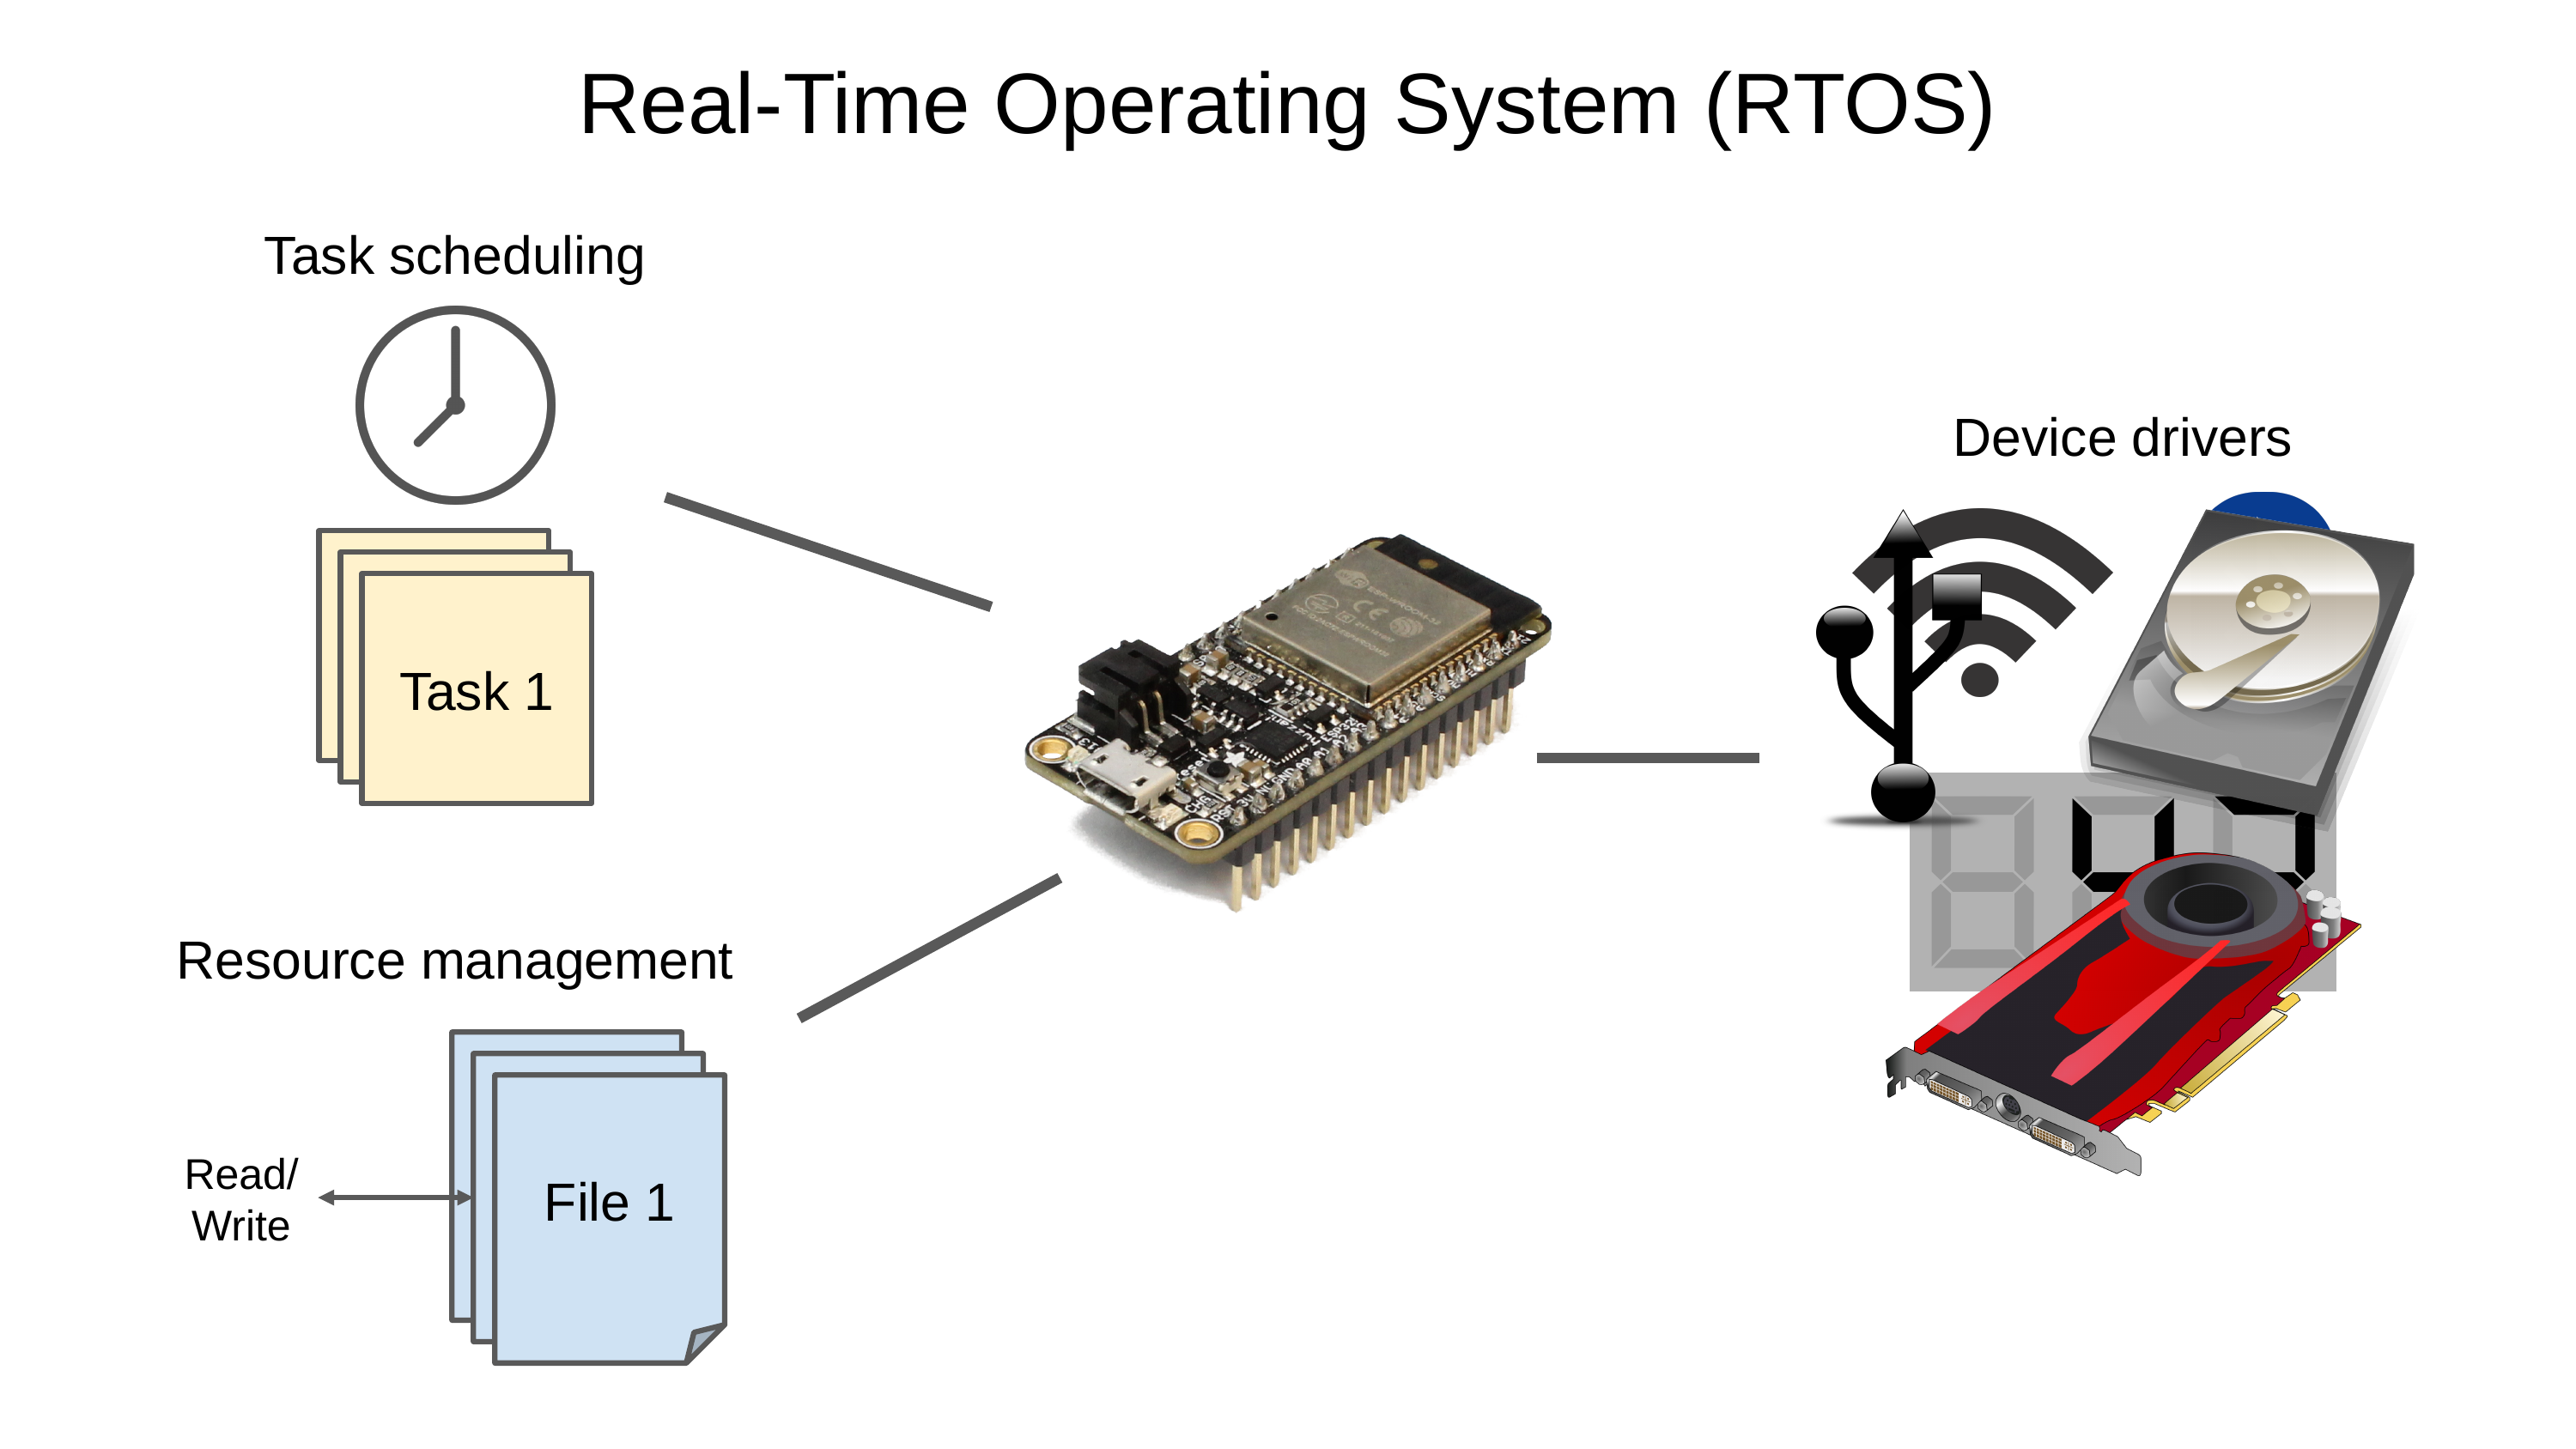

Real-Time Operating System (RTOS)
Task scheduling
Device drivers
Task 1
Resource management
File 1
Read/Write